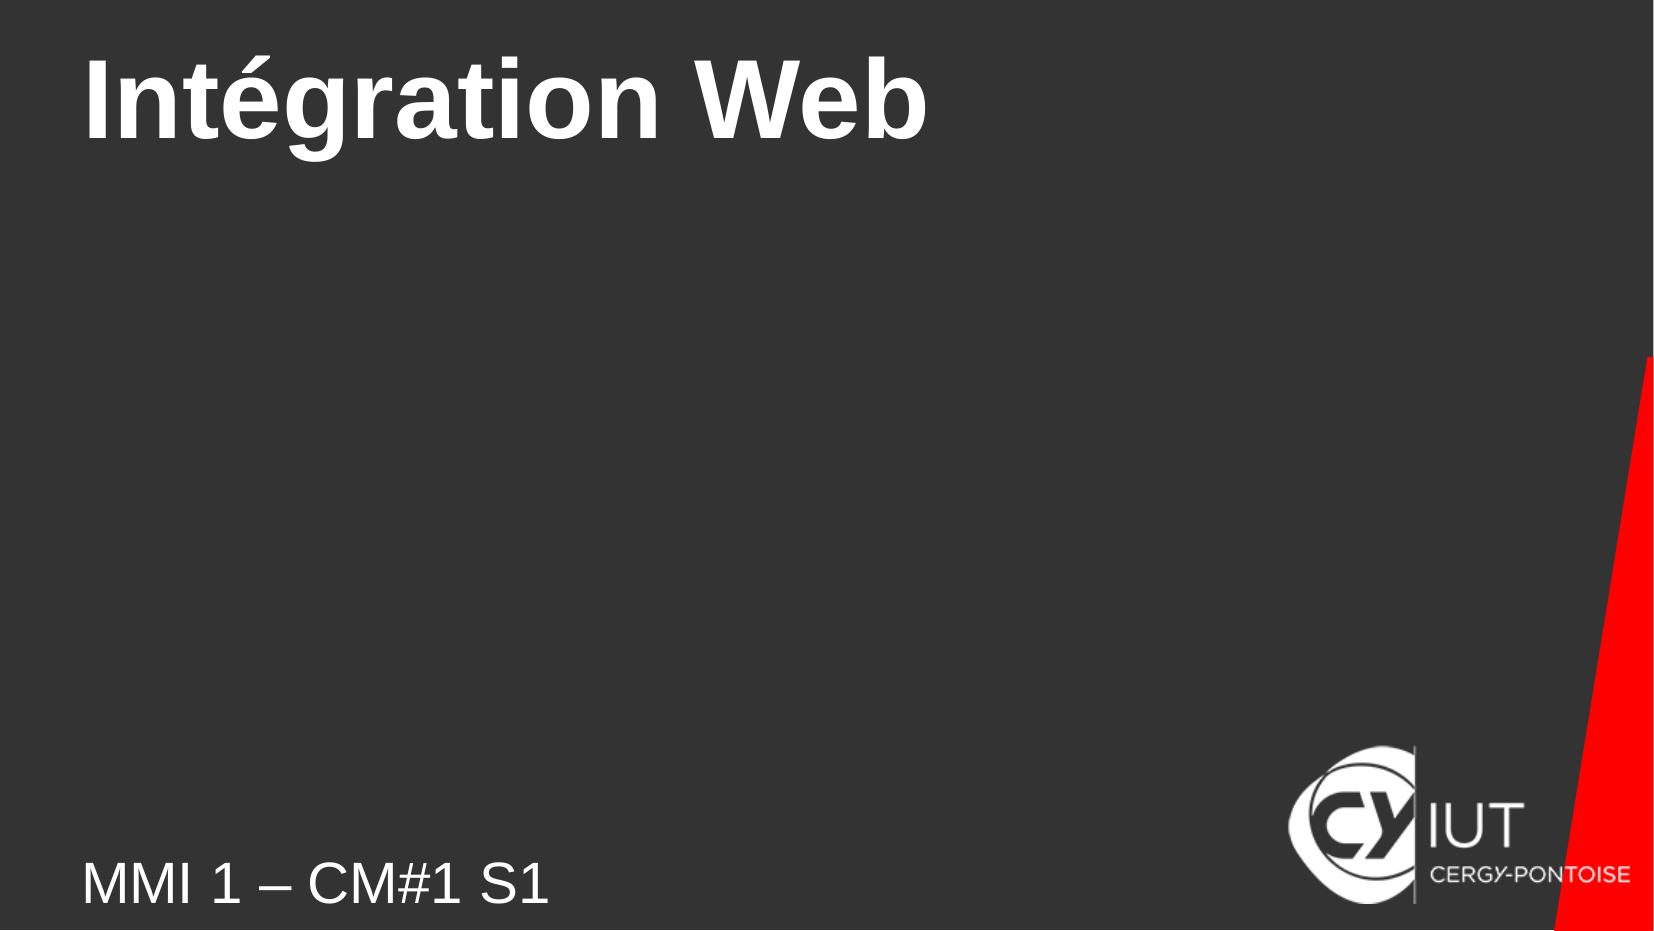

# Intégration Web
MMI 1 – CM#1 S1